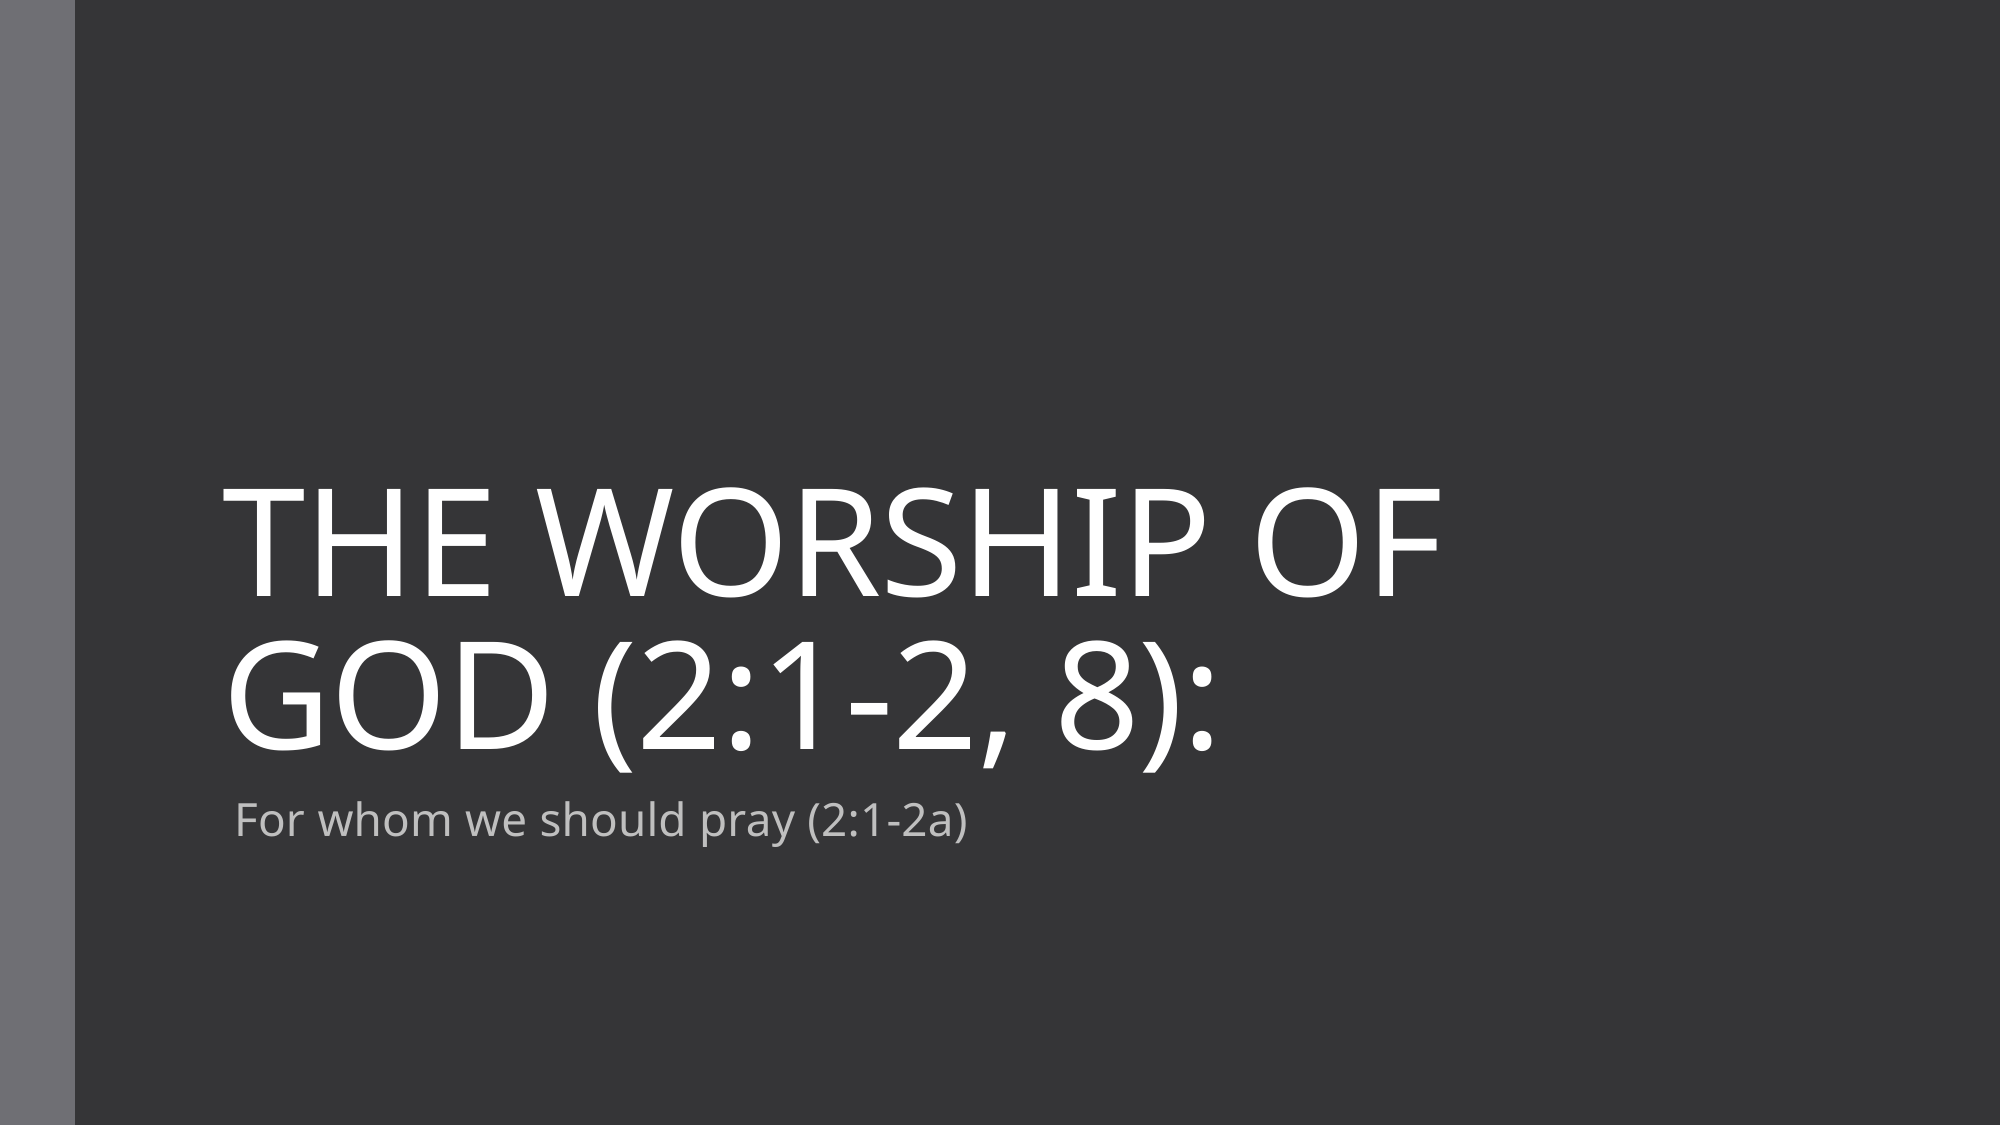

# THE WORSHIP OF GOD (2:1-2, 8):
 For whom we should pray (2:1-2a)